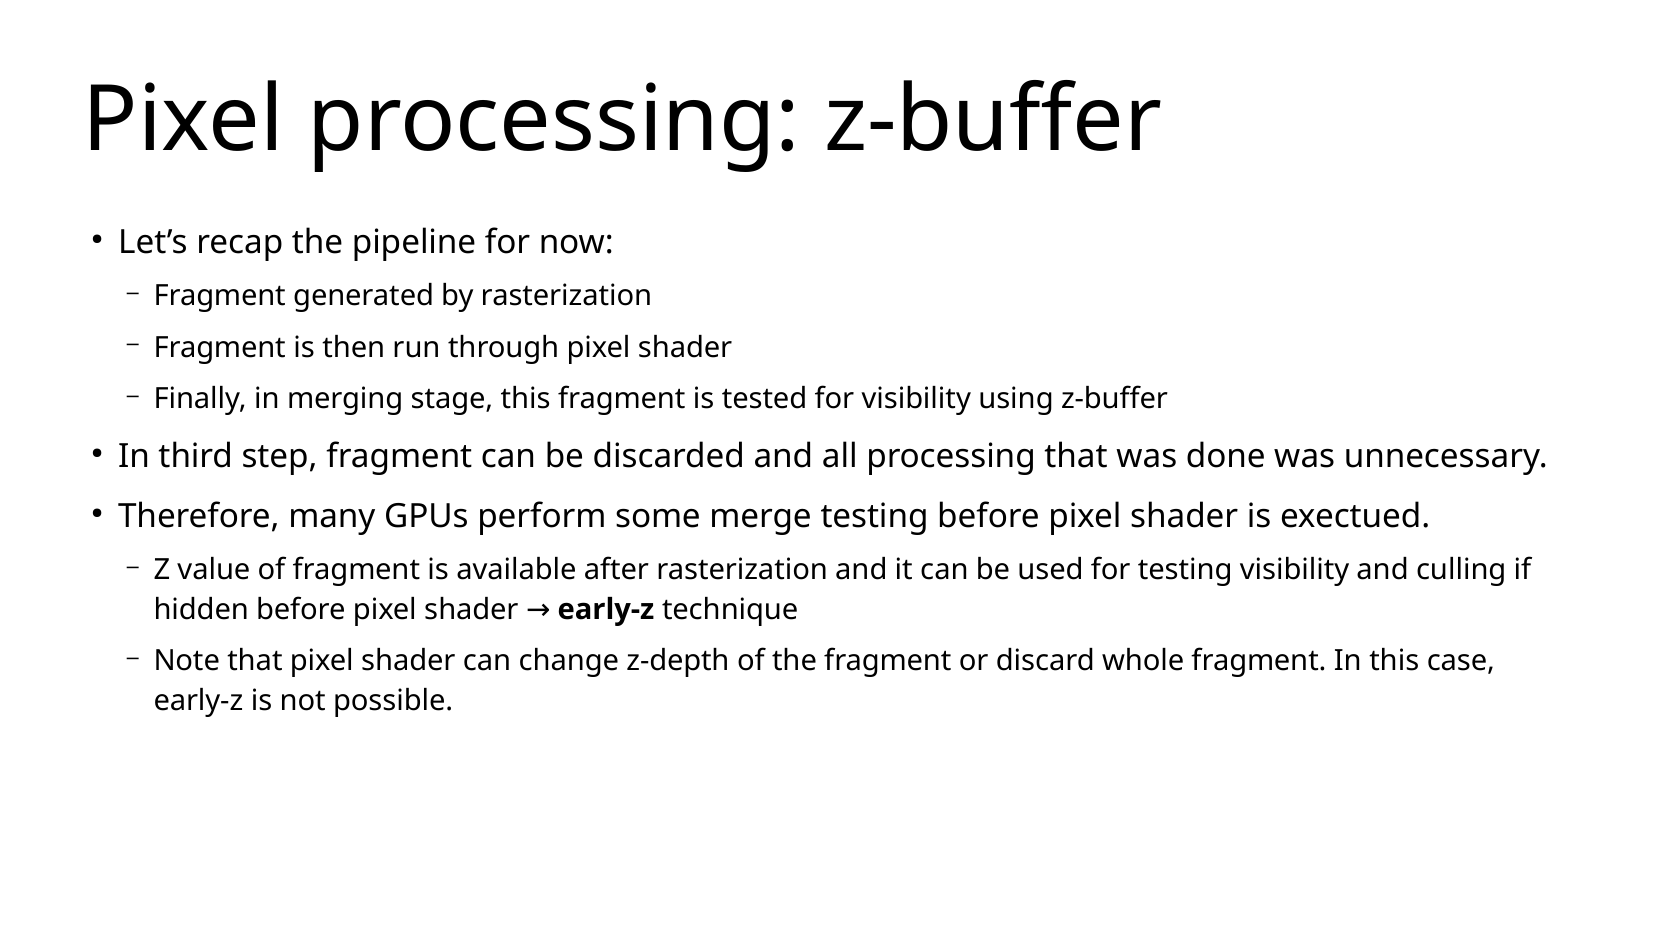

# Pixel processing: z-buffer
Let’s recap the pipeline for now:
Fragment generated by rasterization
Fragment is then run through pixel shader
Finally, in merging stage, this fragment is tested for visibility using z-buffer
In third step, fragment can be discarded and all processing that was done was unnecessary.
Therefore, many GPUs perform some merge testing before pixel shader is exectued.
Z value of fragment is available after rasterization and it can be used for testing visibility and culling if hidden before pixel shader → early-z technique
Note that pixel shader can change z-depth of the fragment or discard whole fragment. In this case, early-z is not possible.